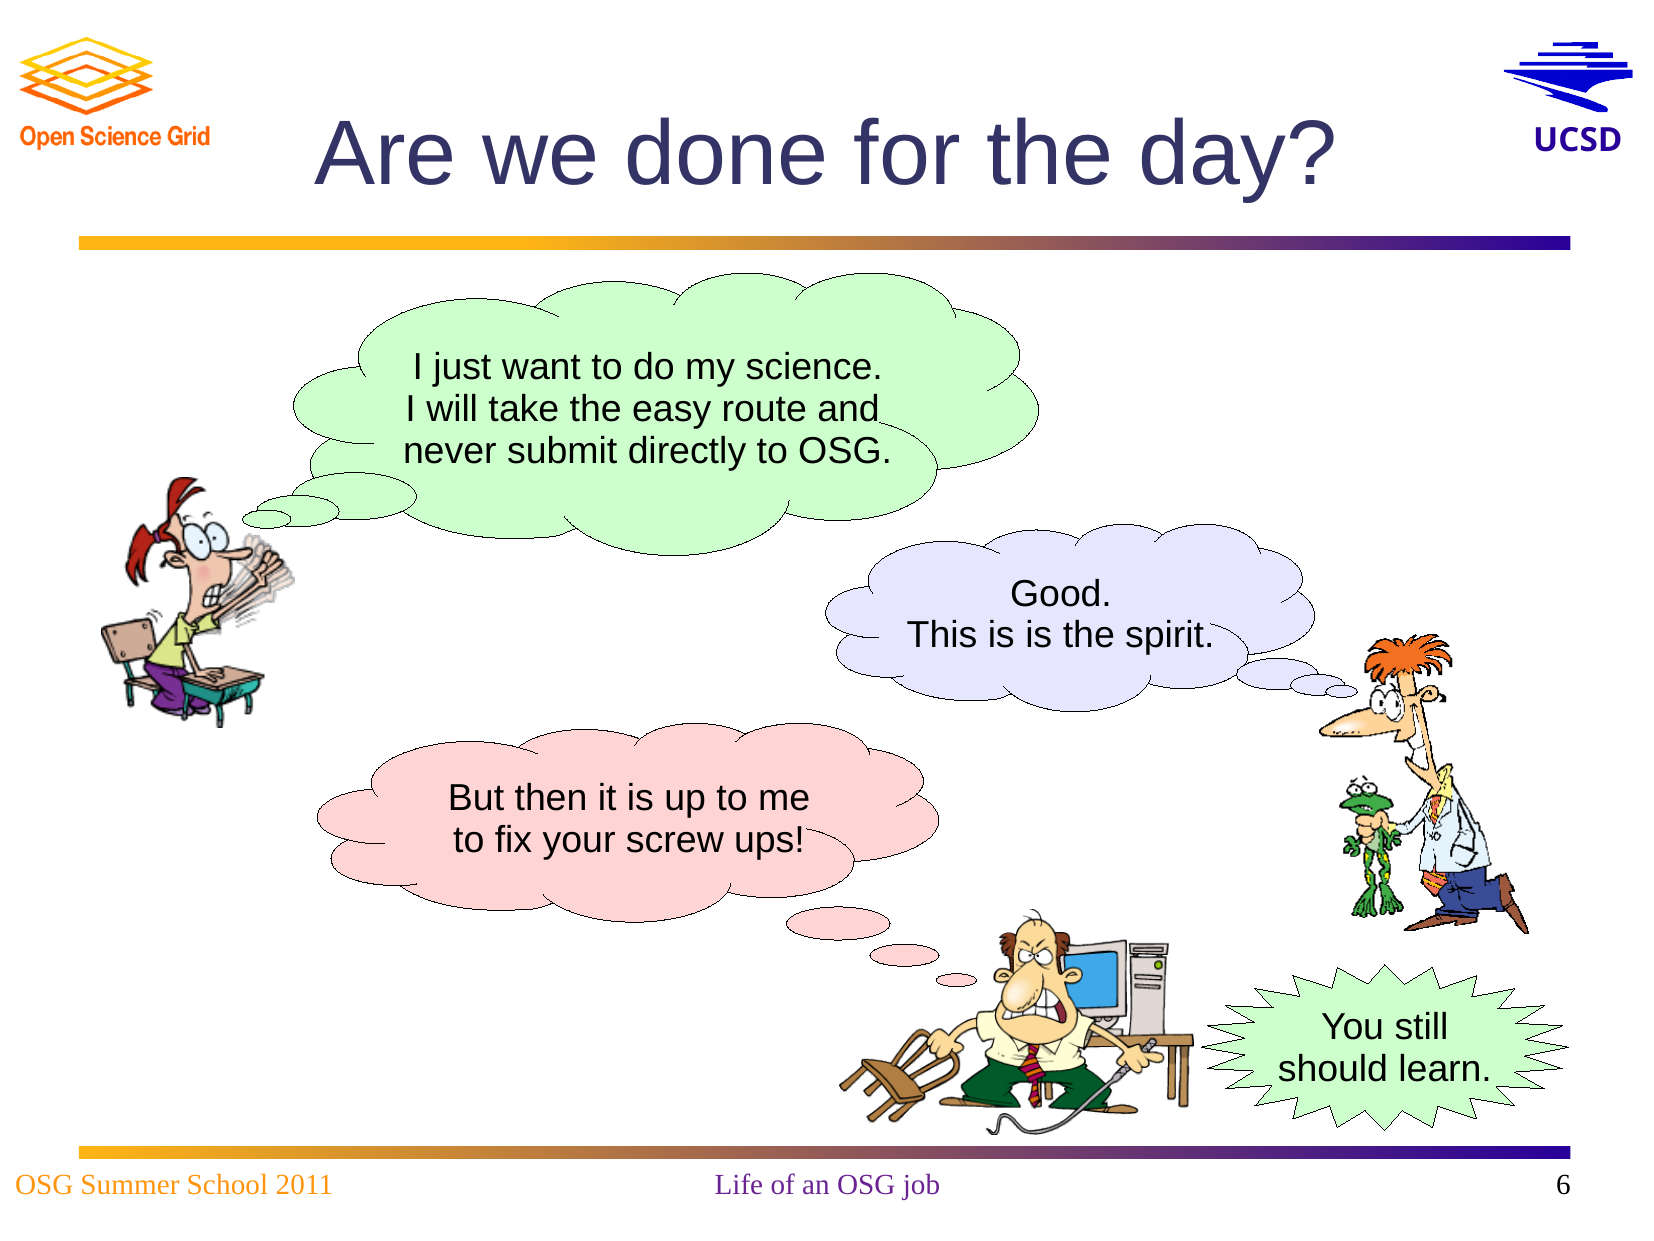

# Are we done for the day?
I just want to do my science.
I will take the easy route and
never submit directly to OSG.
Good.
This is is the spirit.
But then it is up to me
to fix your screw ups!
You still
should learn.
OSG Summer School 2011
Life of an OSG job
6